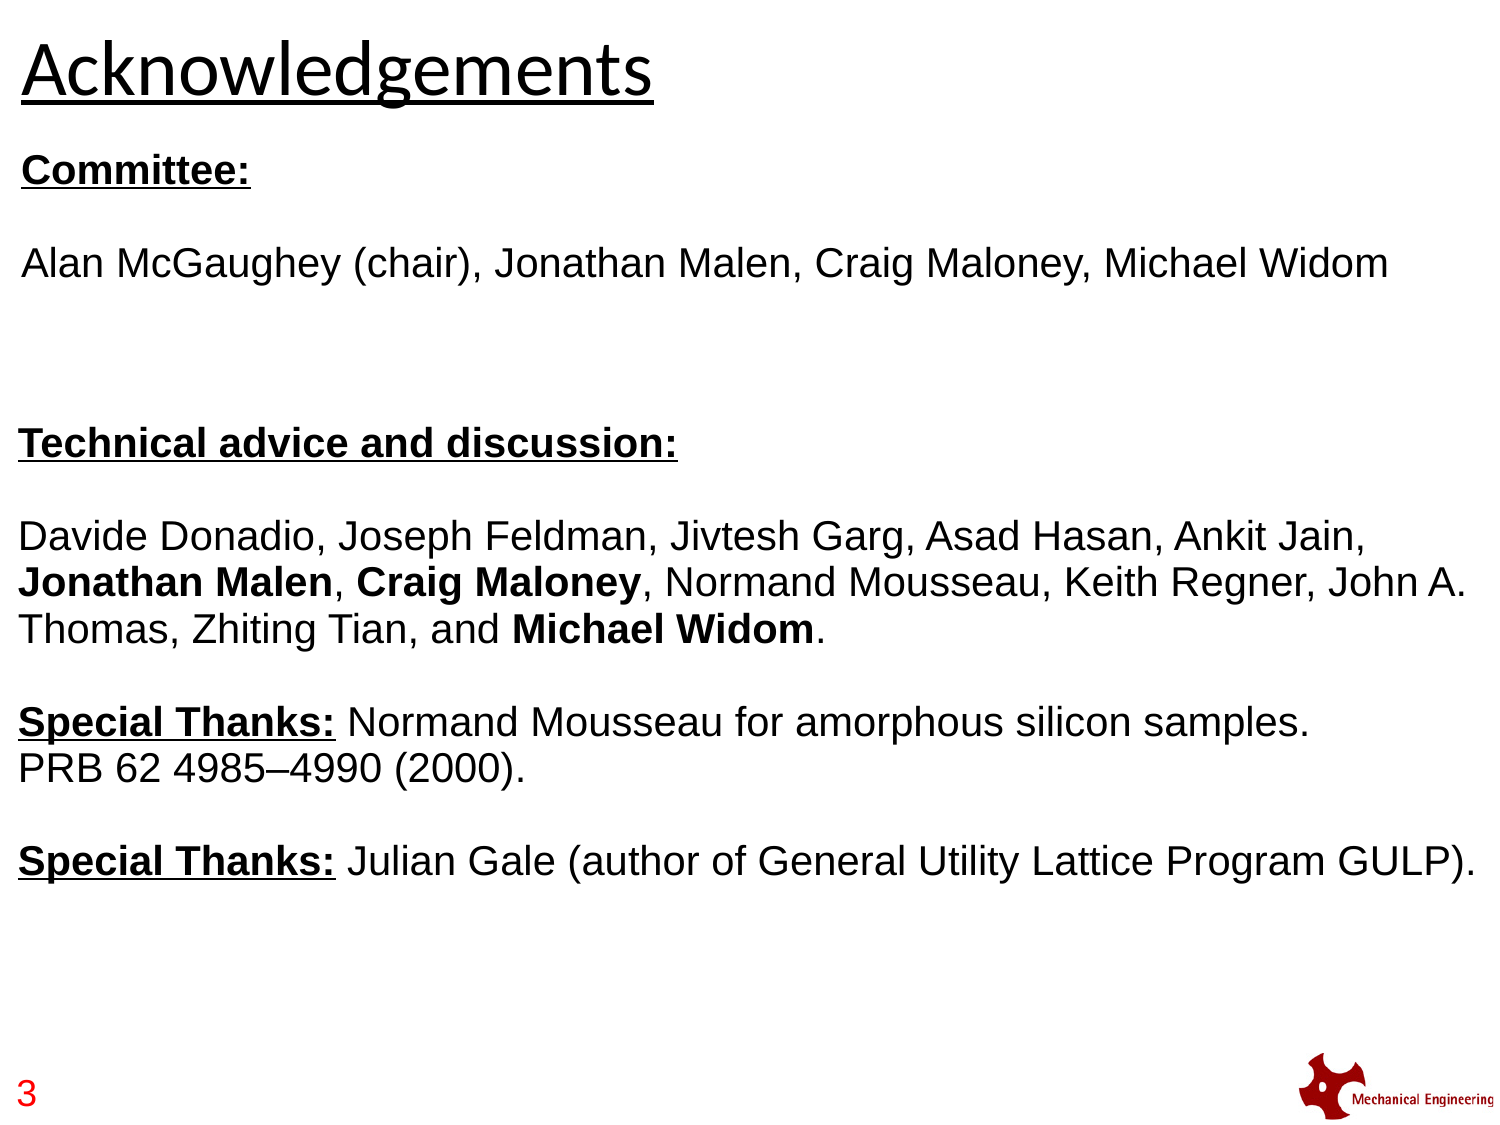

# Acknowledgements
Committee:
Alan McGaughey (chair), Jonathan Malen, Craig Maloney, Michael Widom
Technical advice and discussion:
Davide Donadio, Joseph Feldman, Jivtesh Garg, Asad Hasan, Ankit Jain, Jonathan Malen, Craig Maloney, Normand Mousseau, Keith Regner, John A. Thomas, Zhiting Tian, and Michael Widom.
Special Thanks: Normand Mousseau for amorphous silicon samples.
PRB 62 4985–4990 (2000).
Special Thanks: Julian Gale (author of General Utility Lattice Program GULP).